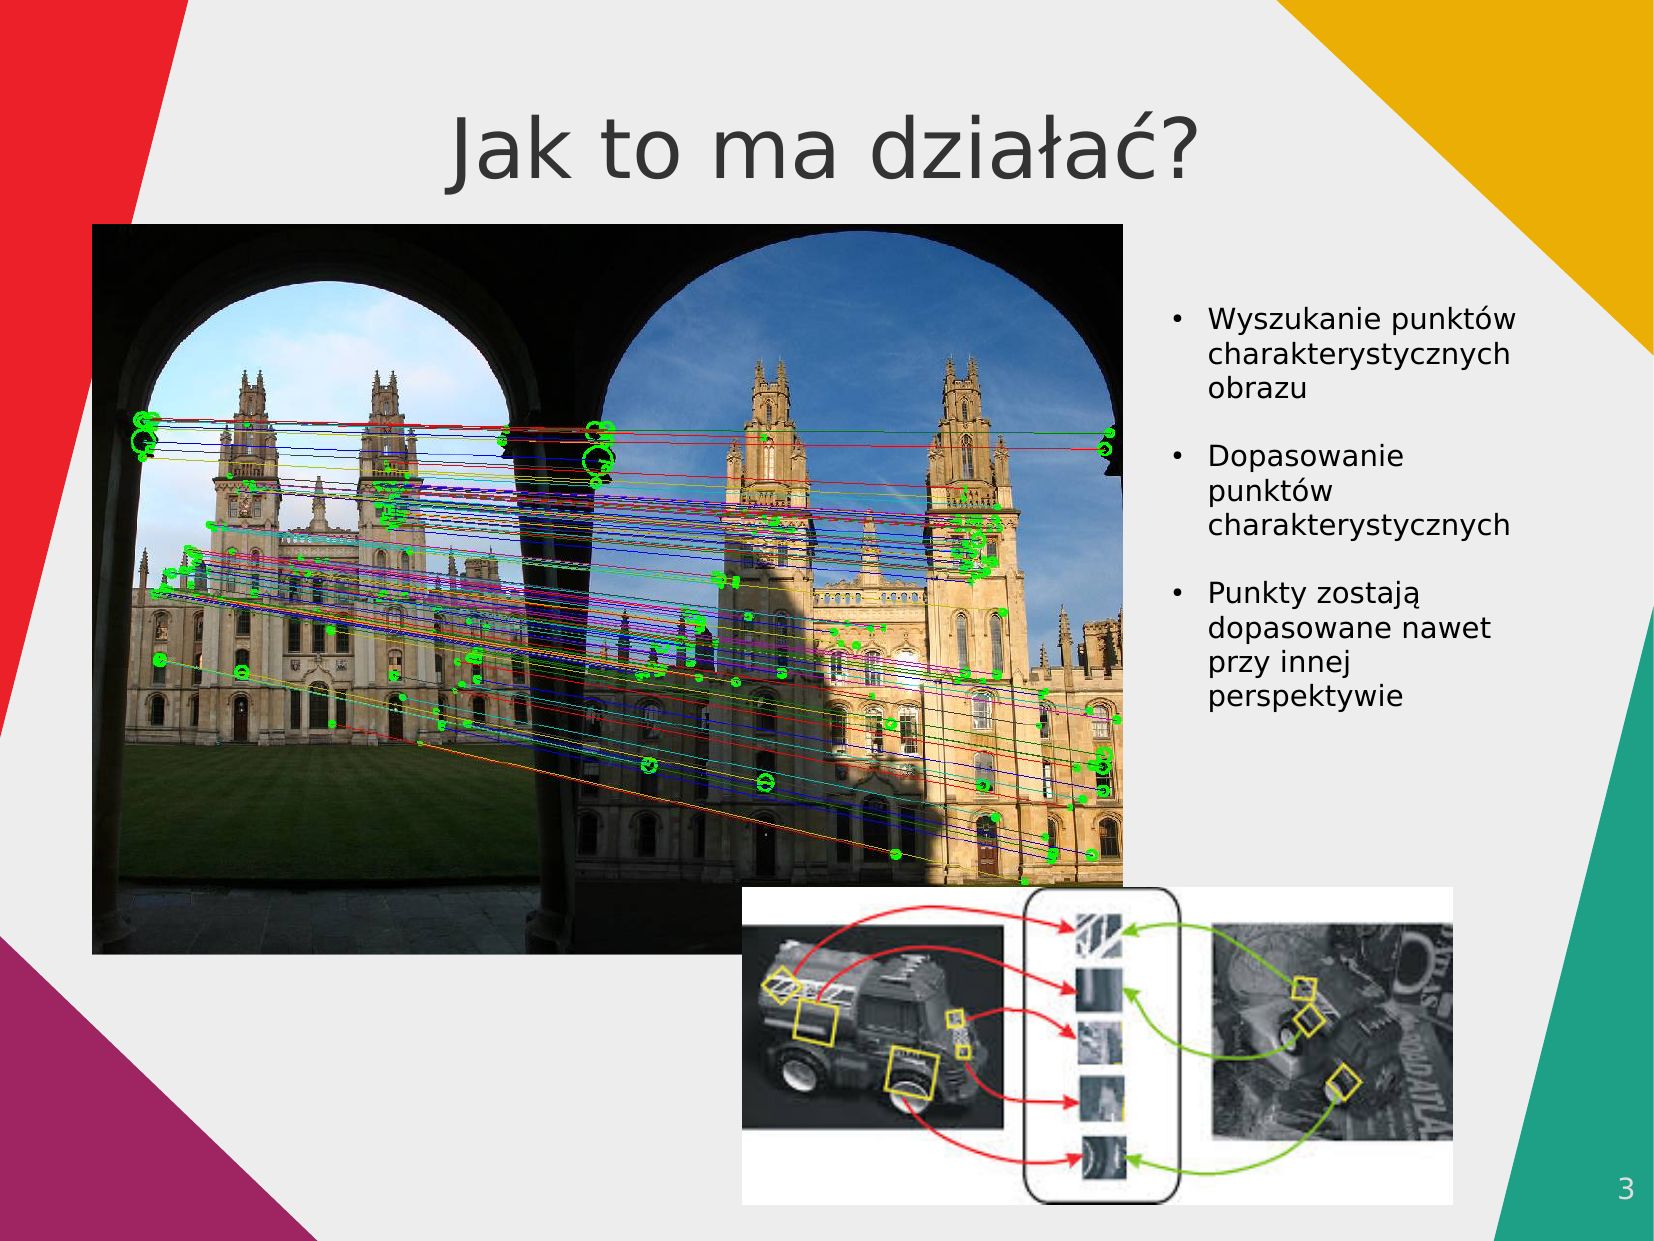

# Jak to ma działać?
Wyszukanie punktów charakterystycznych obrazu
Dopasowanie punktów charakterystycznych
Punkty zostają dopasowane nawet przy innej perspektywie
3